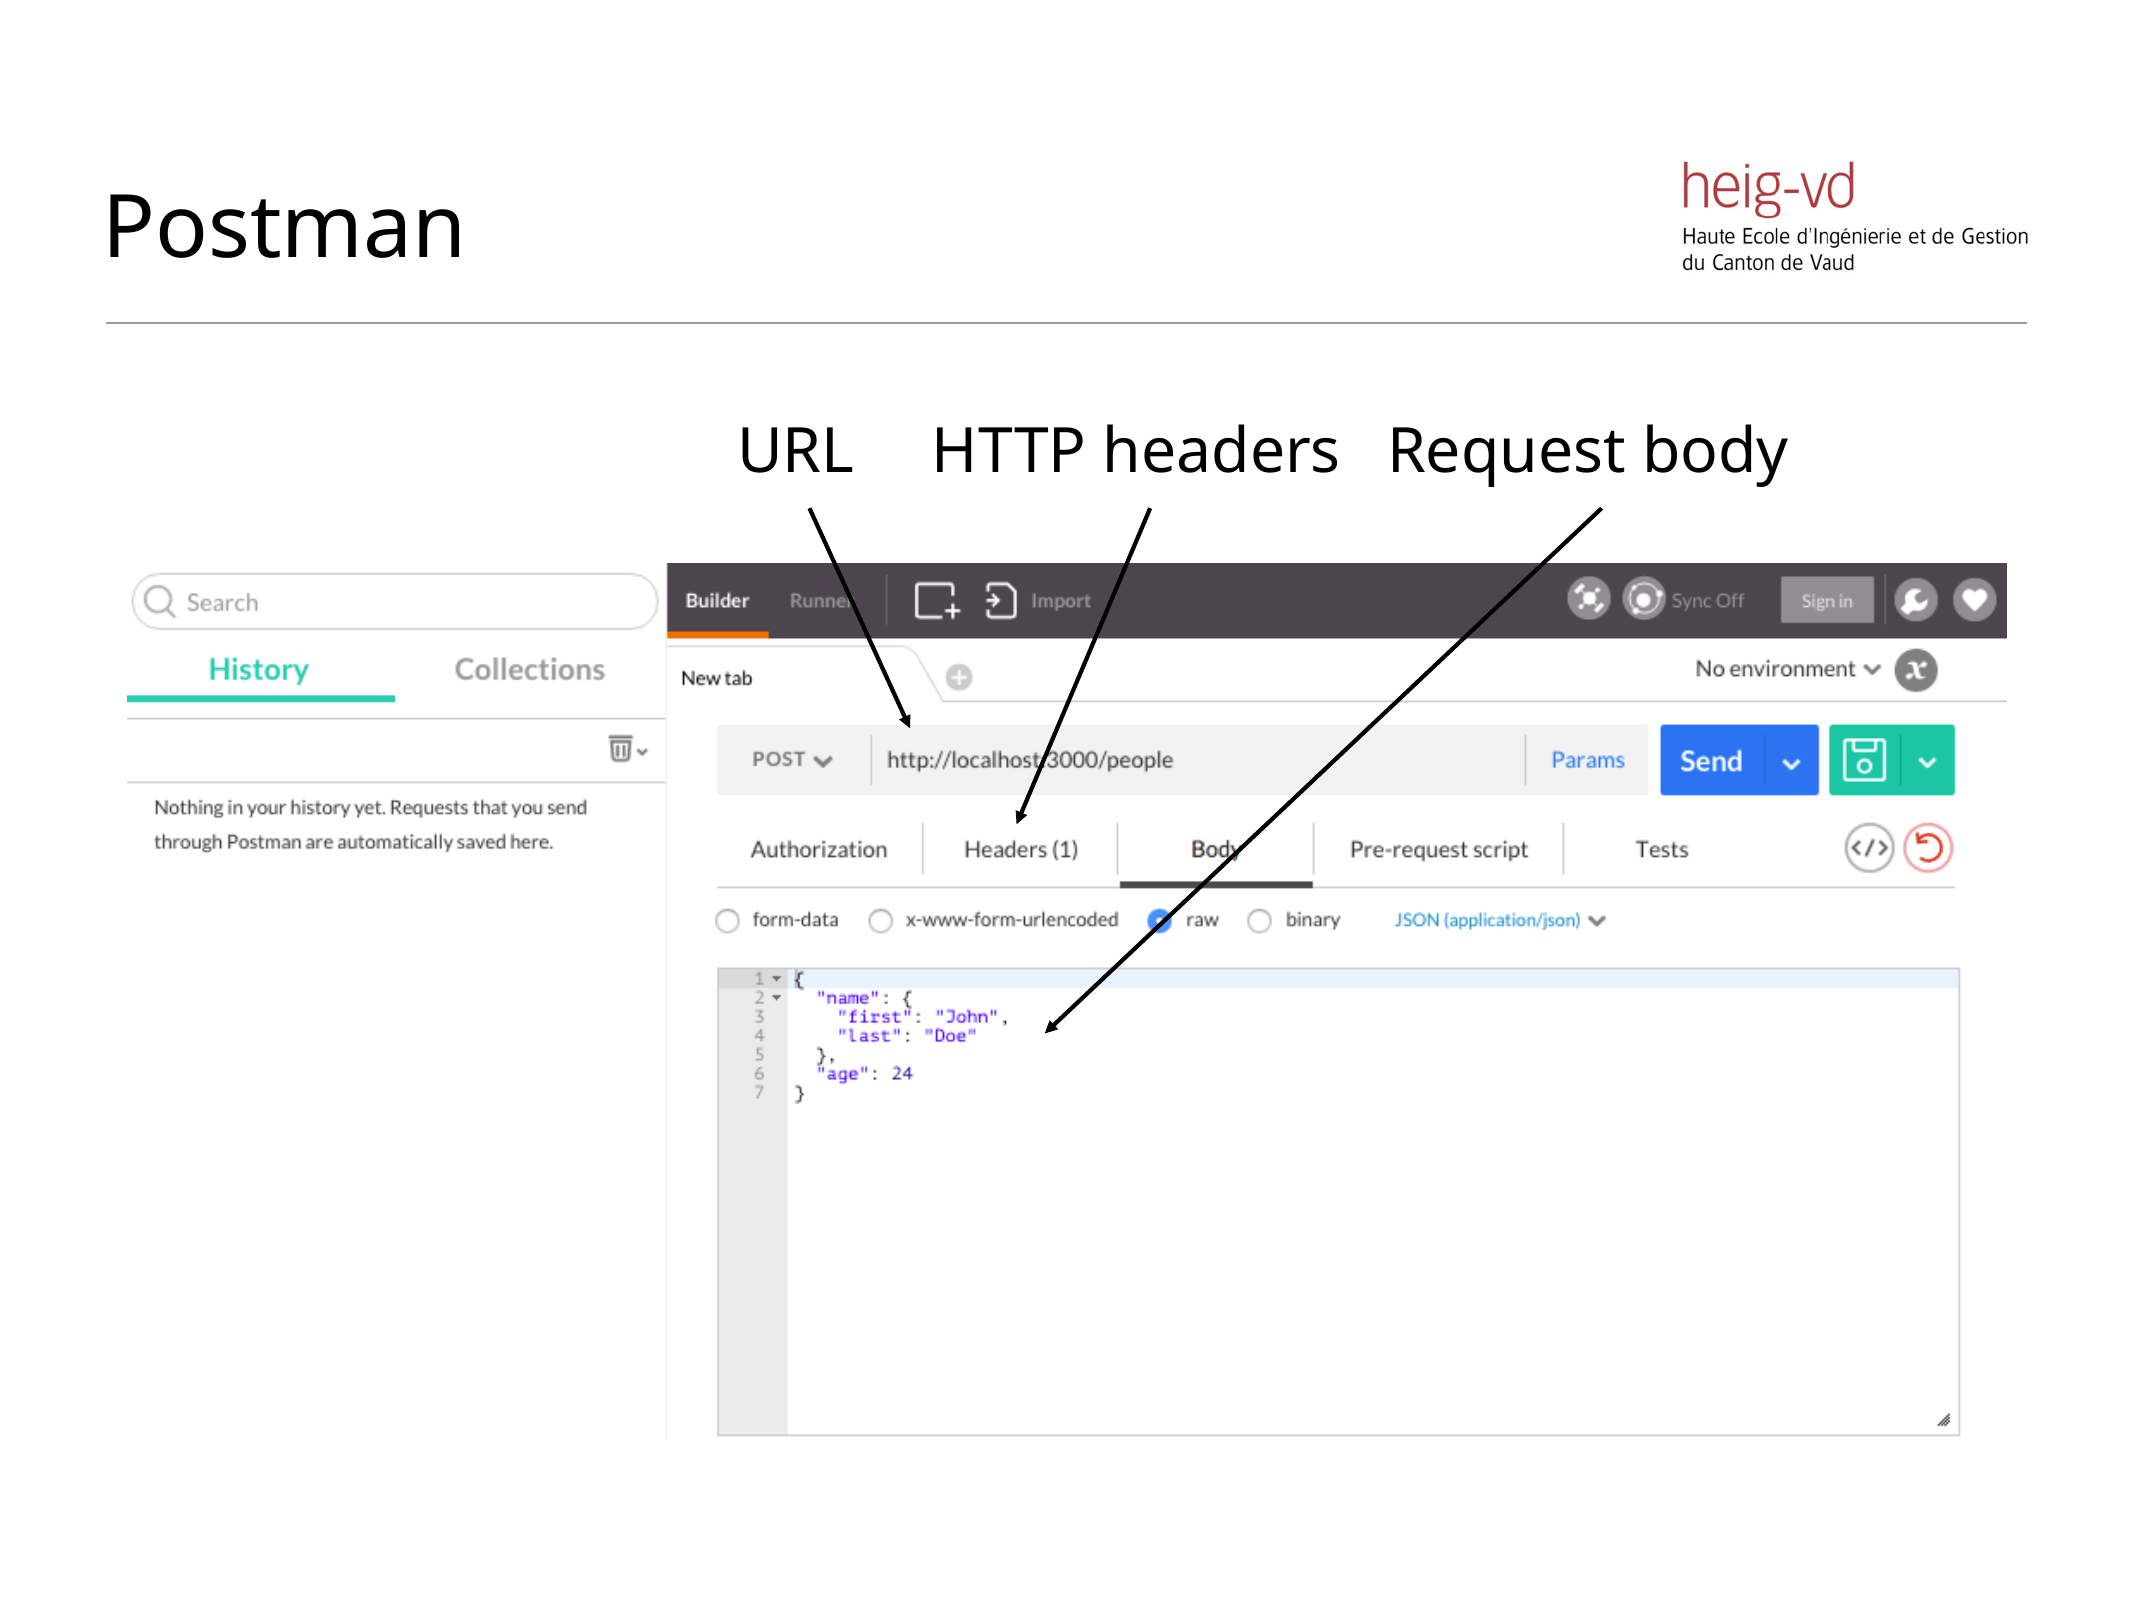

# Postman
URL
HTTP headers
Request body